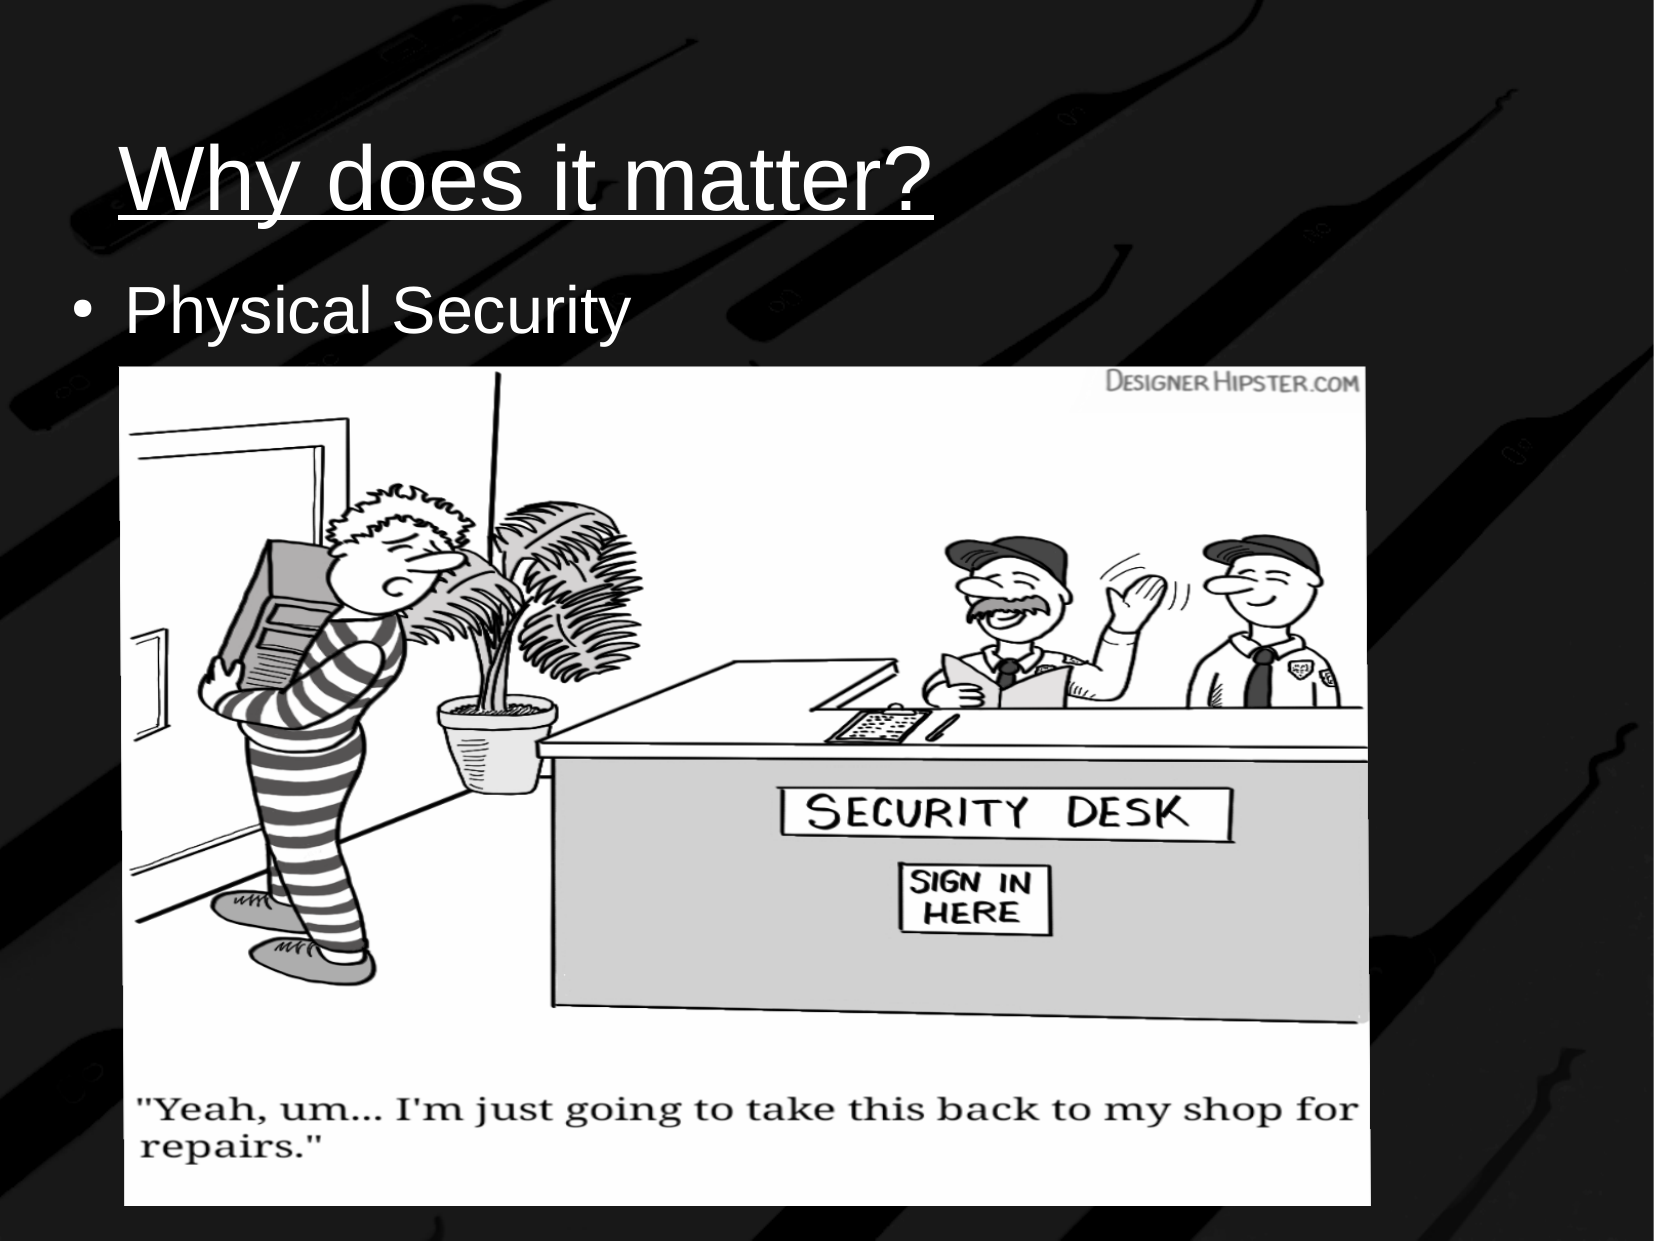

# Why does it matter?
 Physical Security